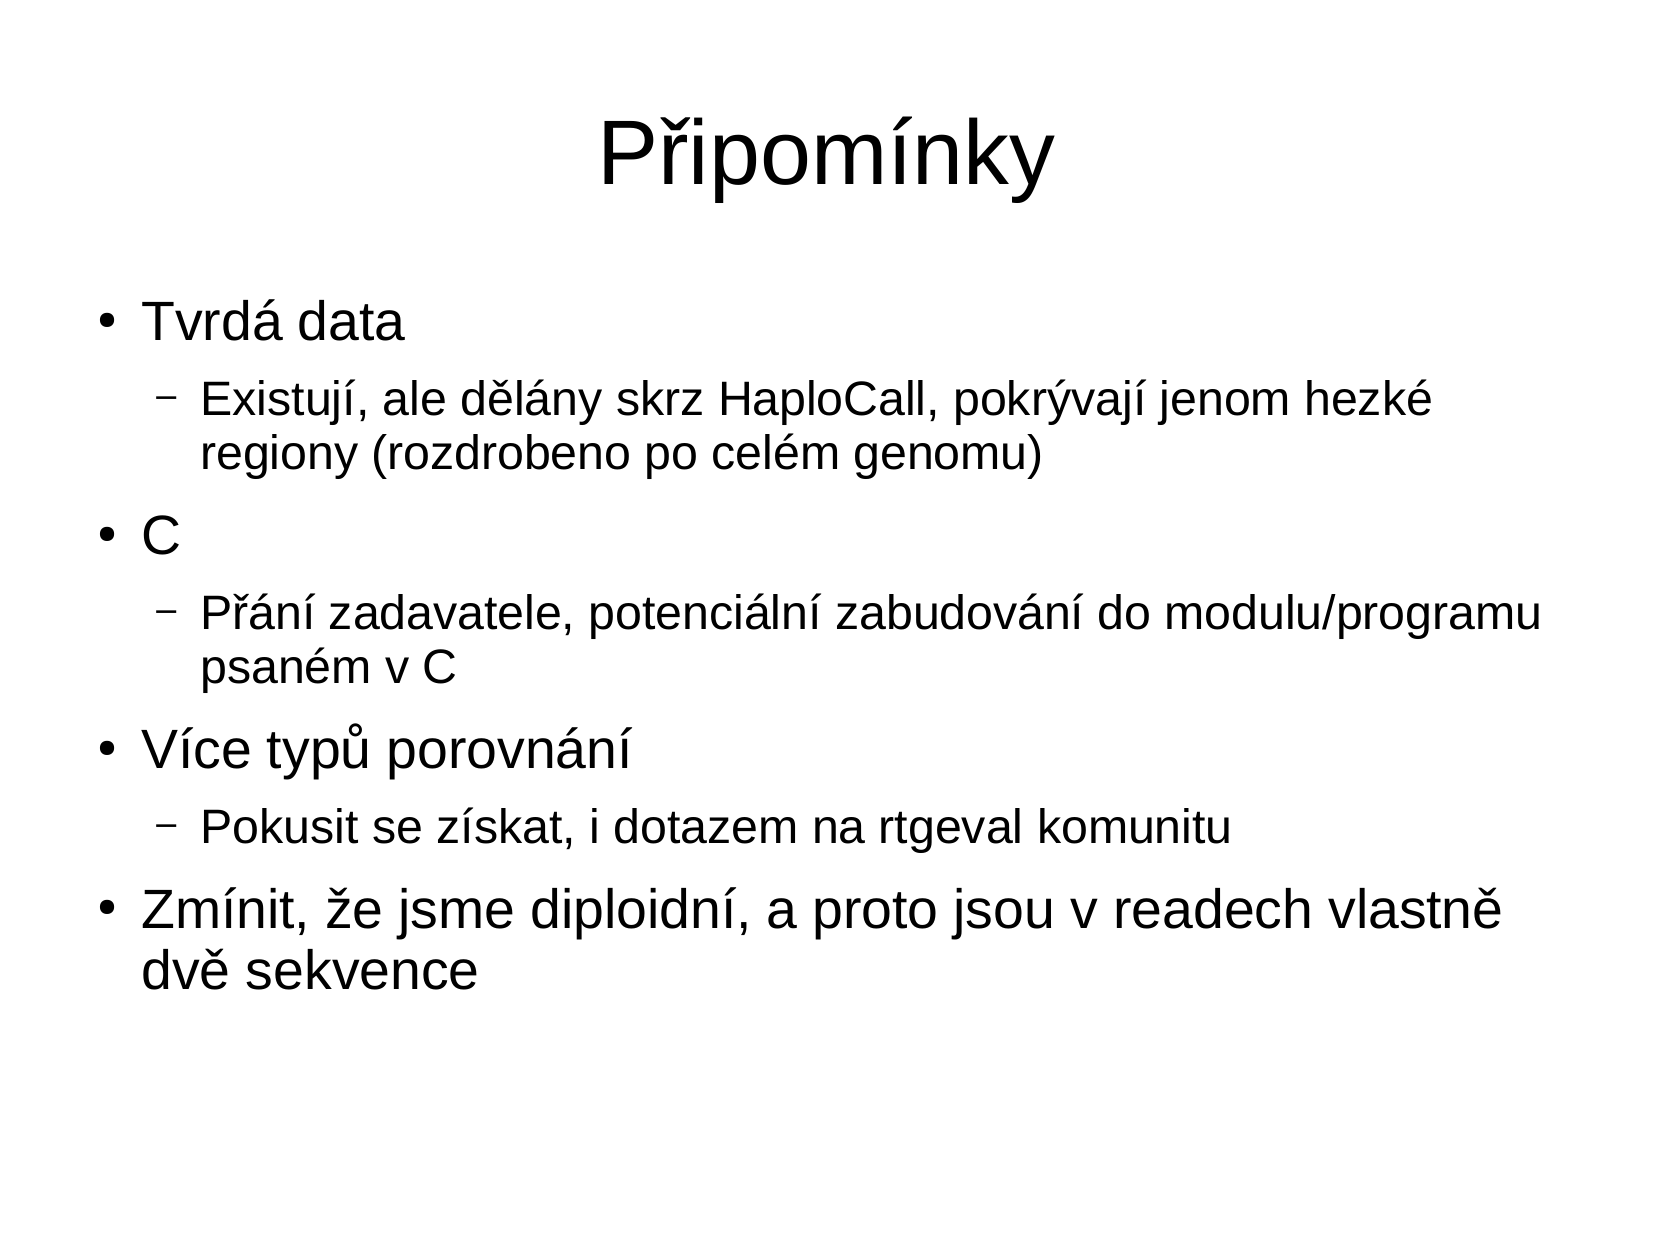

# Připomínky
Tvrdá data
Existují, ale dělány skrz HaploCall, pokrývají jenom hezké regiony (rozdrobeno po celém genomu)
C
Přání zadavatele, potenciální zabudování do modulu/programu psaném v C
Více typů porovnání
Pokusit se získat, i dotazem na rtgeval komunitu
Zmínit, že jsme diploidní, a proto jsou v readech vlastně dvě sekvence